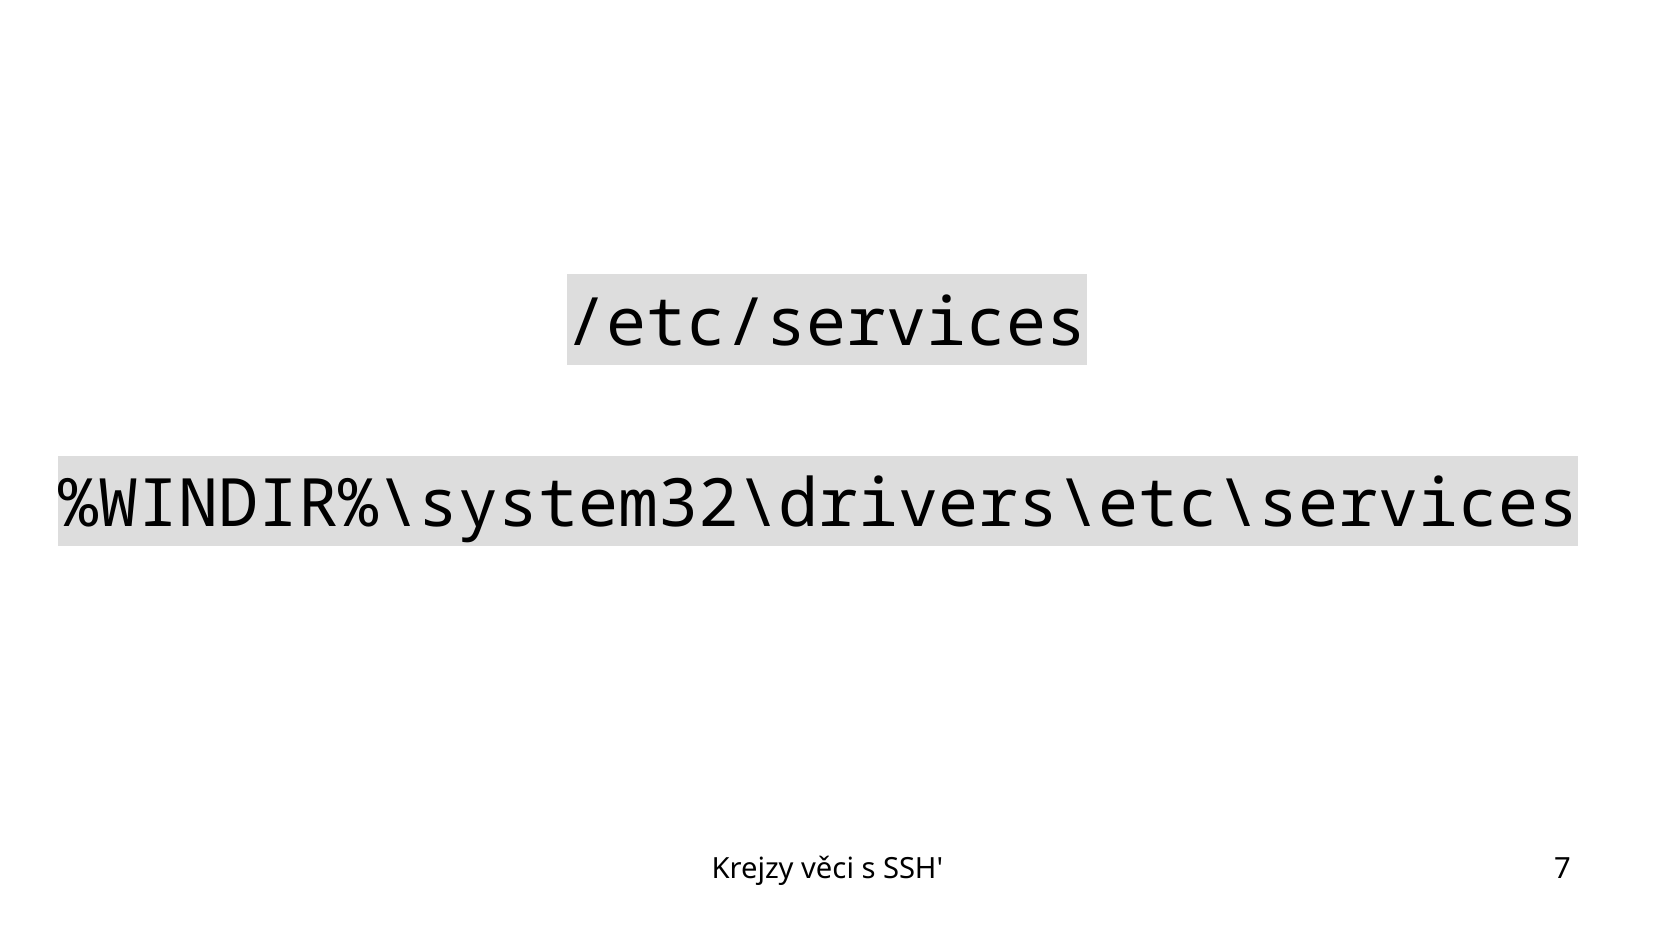

# /etc/services
%WINDIR%\system32\drivers\etc\services
Krejzy věci s SSH'
7